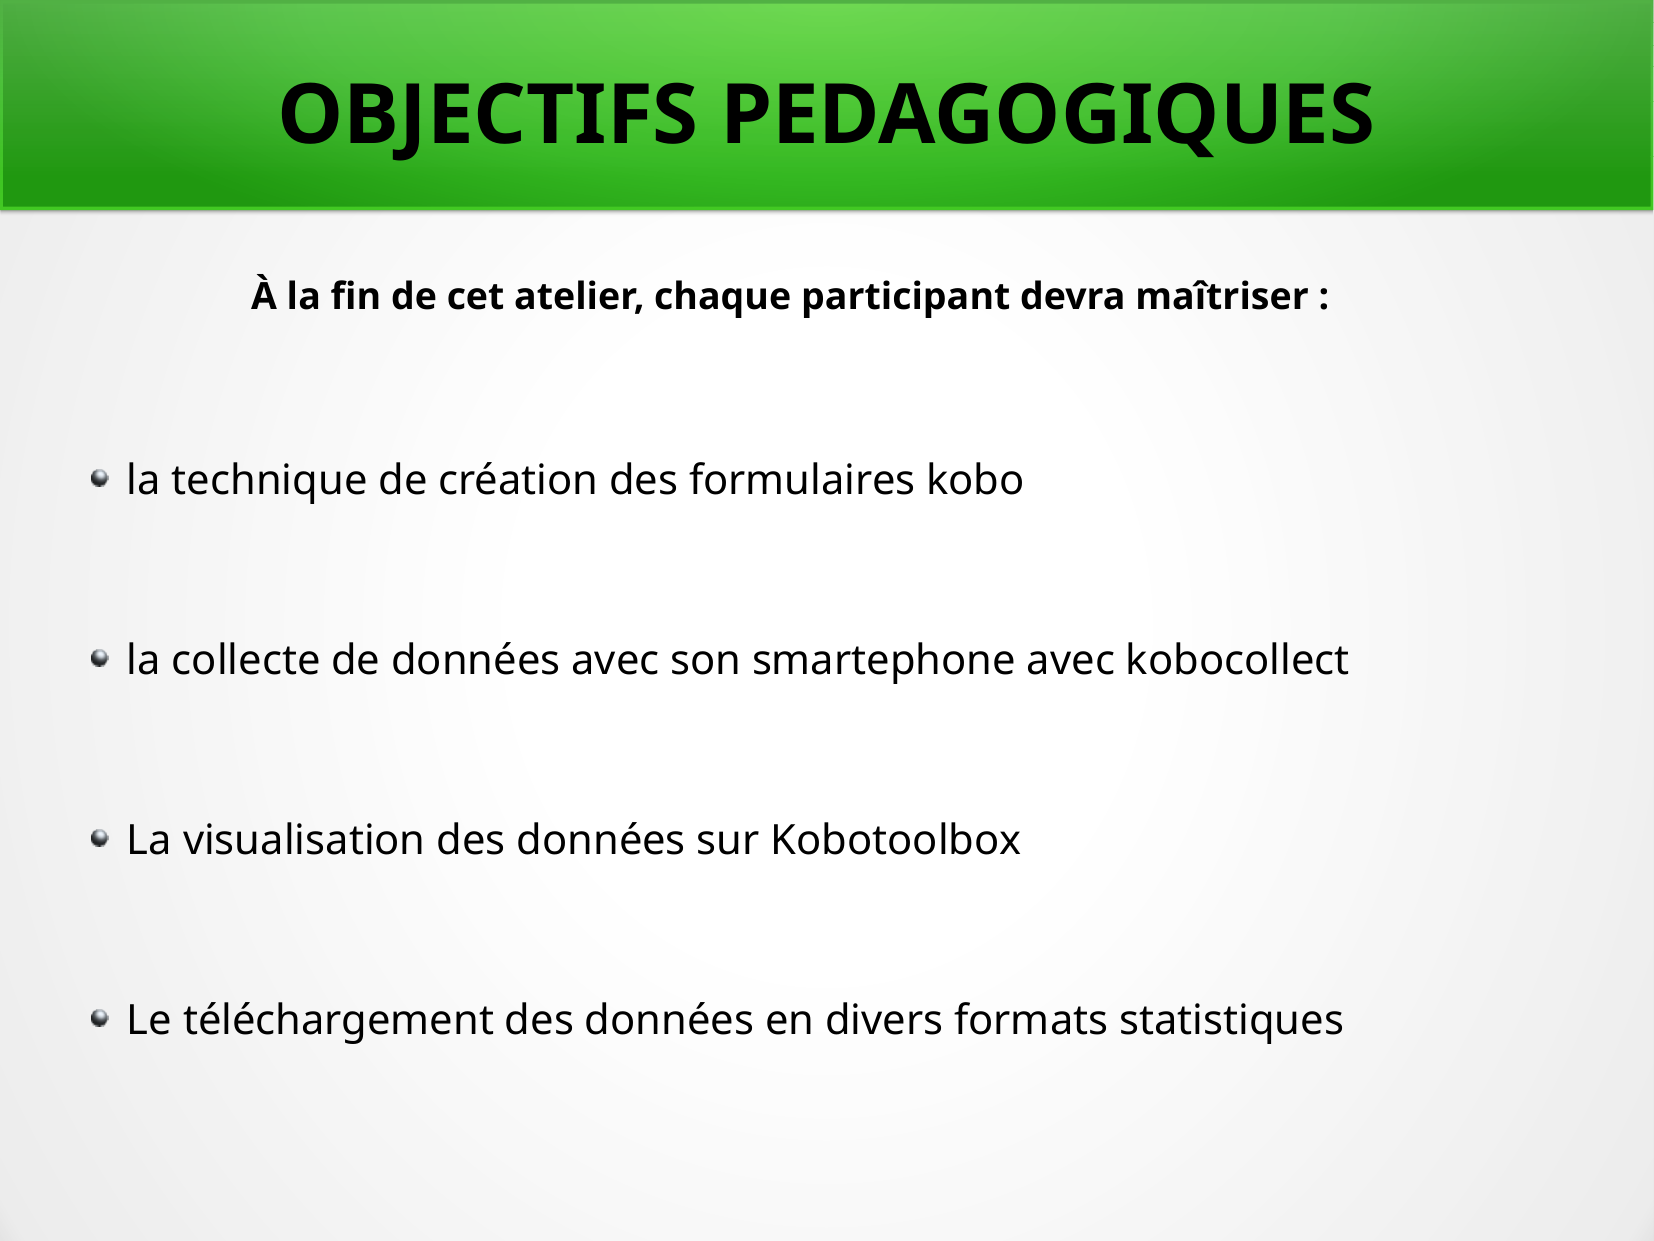

OBJECTIFS PEDAGOGIQUES
À la fin de cet atelier, chaque participant devra maîtriser :
la technique de création des formulaires kobo
la collecte de données avec son smartephone avec kobocollect
La visualisation des données sur Kobotoolbox
Le téléchargement des données en divers formats statistiques